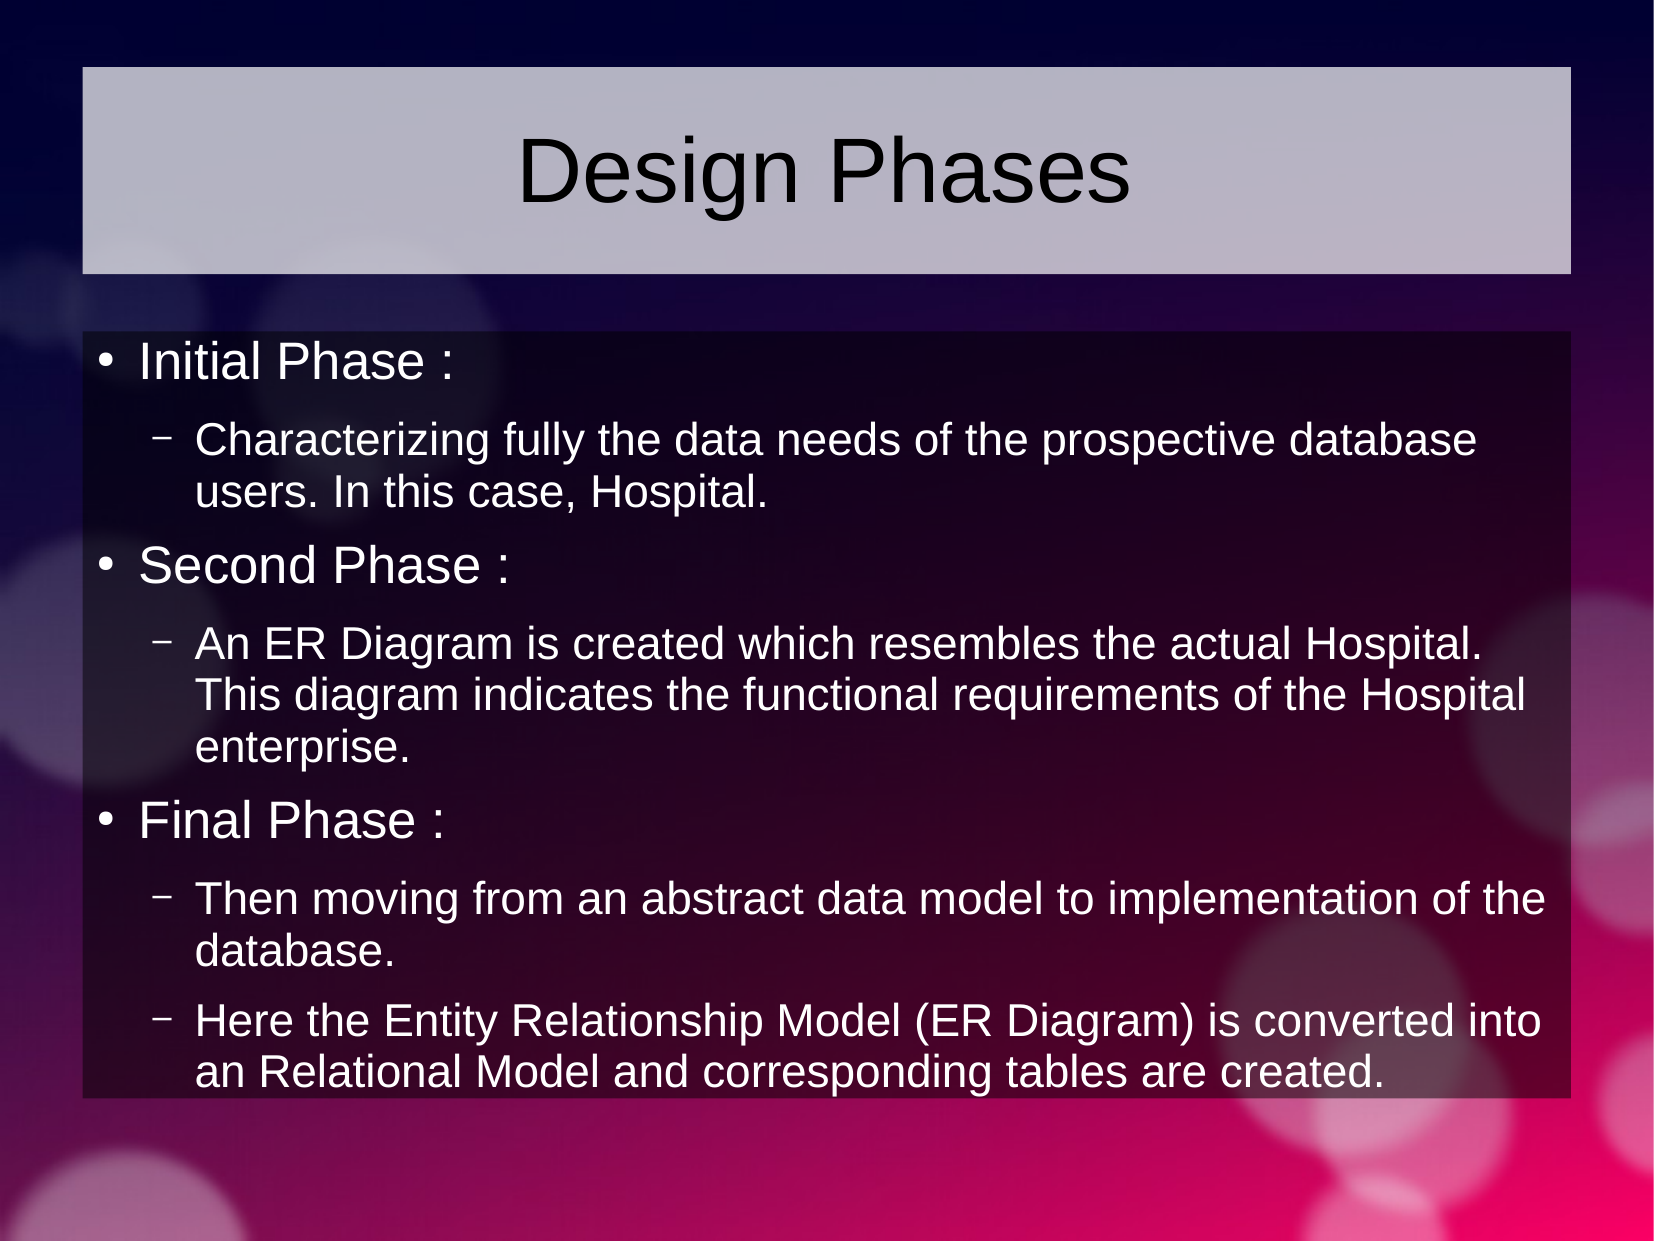

# Design Phases
Initial Phase :
Characterizing fully the data needs of the prospective database users. In this case, Hospital.
Second Phase :
An ER Diagram is created which resembles the actual Hospital. This diagram indicates the functional requirements of the Hospital enterprise.
Final Phase :
Then moving from an abstract data model to implementation of the database.
Here the Entity Relationship Model (ER Diagram) is converted into an Relational Model and corresponding tables are created.